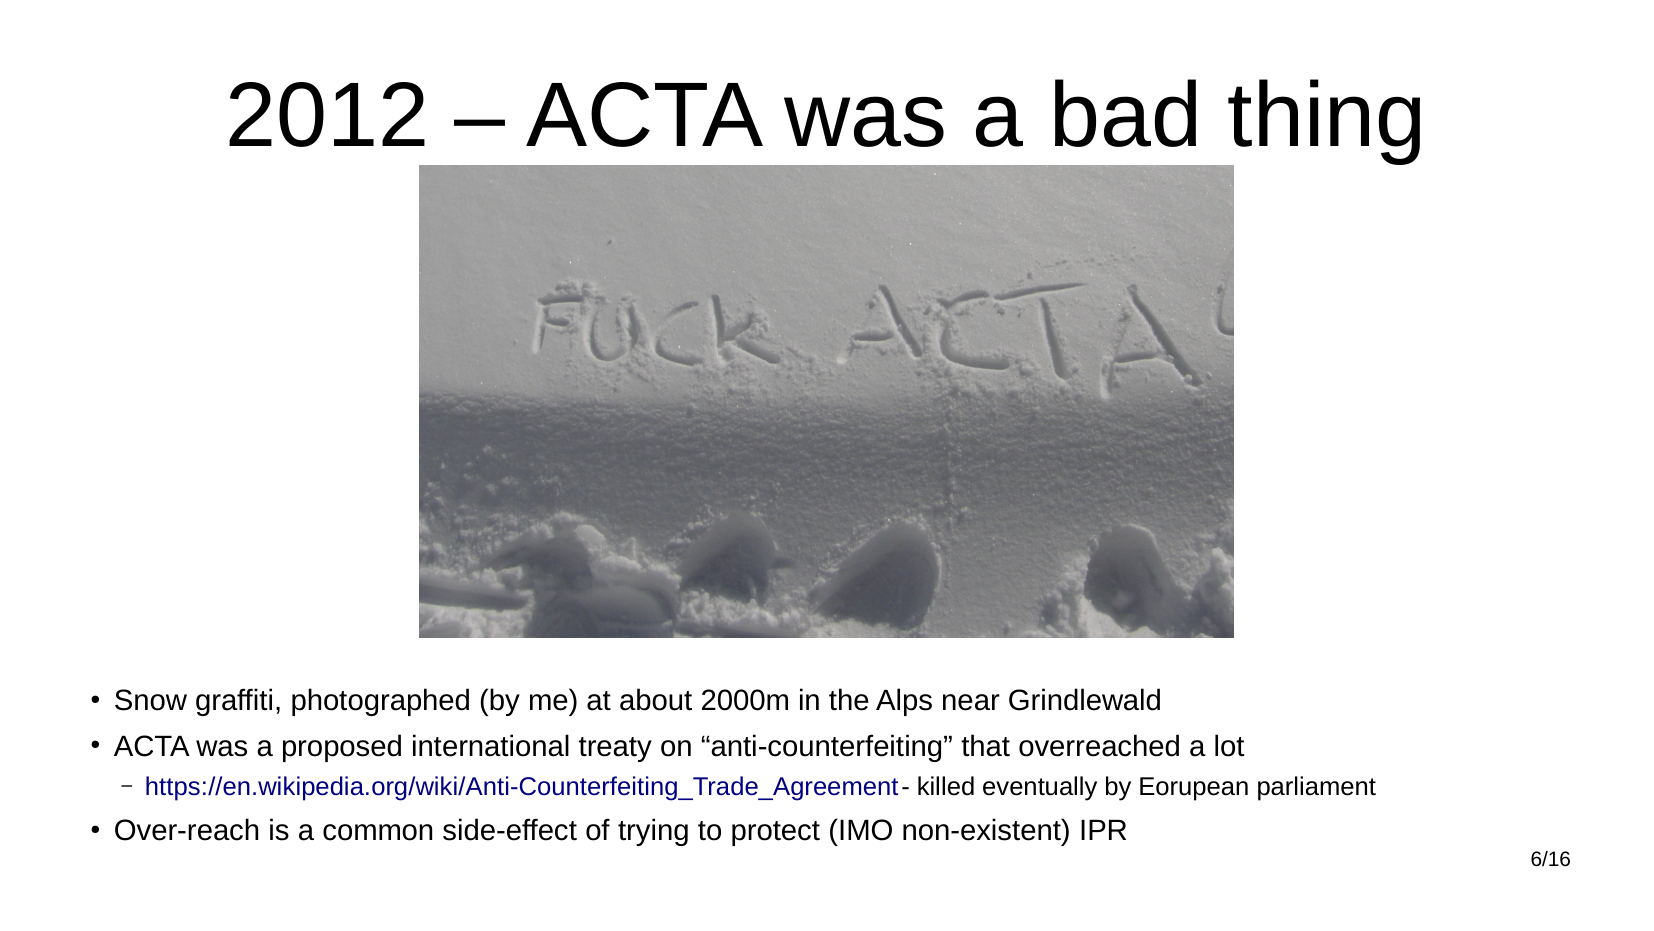

# 2012 – ACTA was a bad thing
Snow graffiti, photographed (by me) at about 2000m in the Alps near Grindlewald
ACTA was a proposed international treaty on “anti-counterfeiting” that overreached a lot
https://en.wikipedia.org/wiki/Anti-Counterfeiting_Trade_Agreement - killed eventually by Eorupean parliament
Over-reach is a common side-effect of trying to protect (IMO non-existent) IPR
6